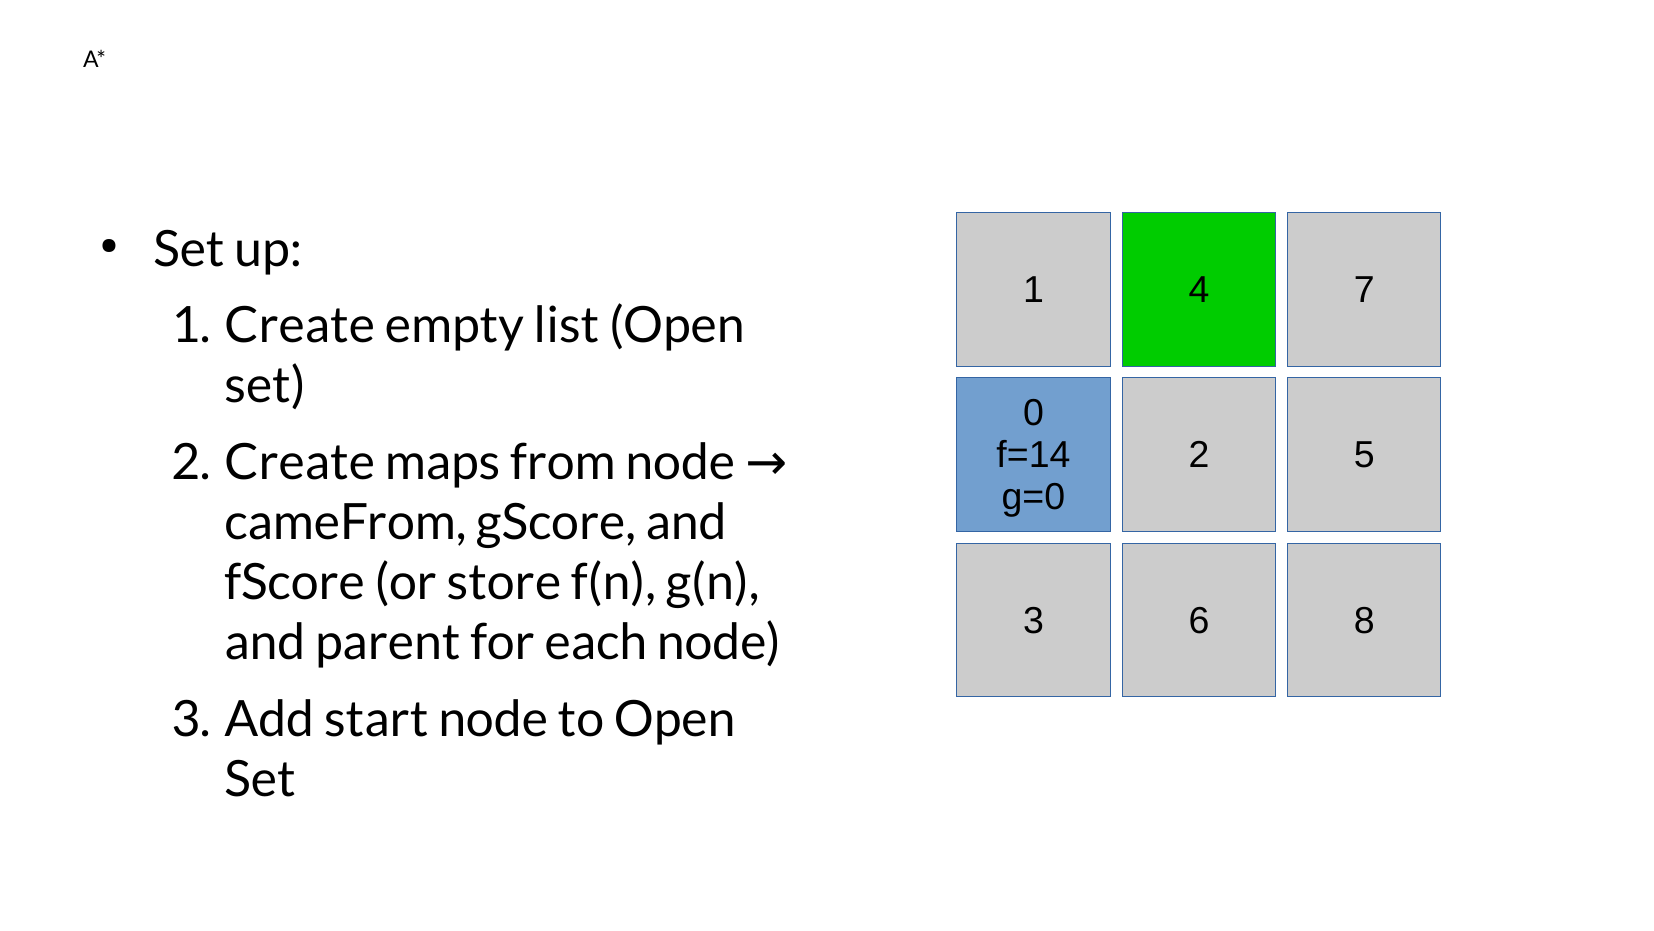

# A*
2
1
2
1
4
4
7
7
Set up:
Create empty list (Open set)
Create maps from node → cameFrom, gScore, and fScore (or store f(n), g(n), and parent for each node)
Add start node to Open Set
0
0
f=14
g=0
2
2
5
5
3
3
6
6
8
8